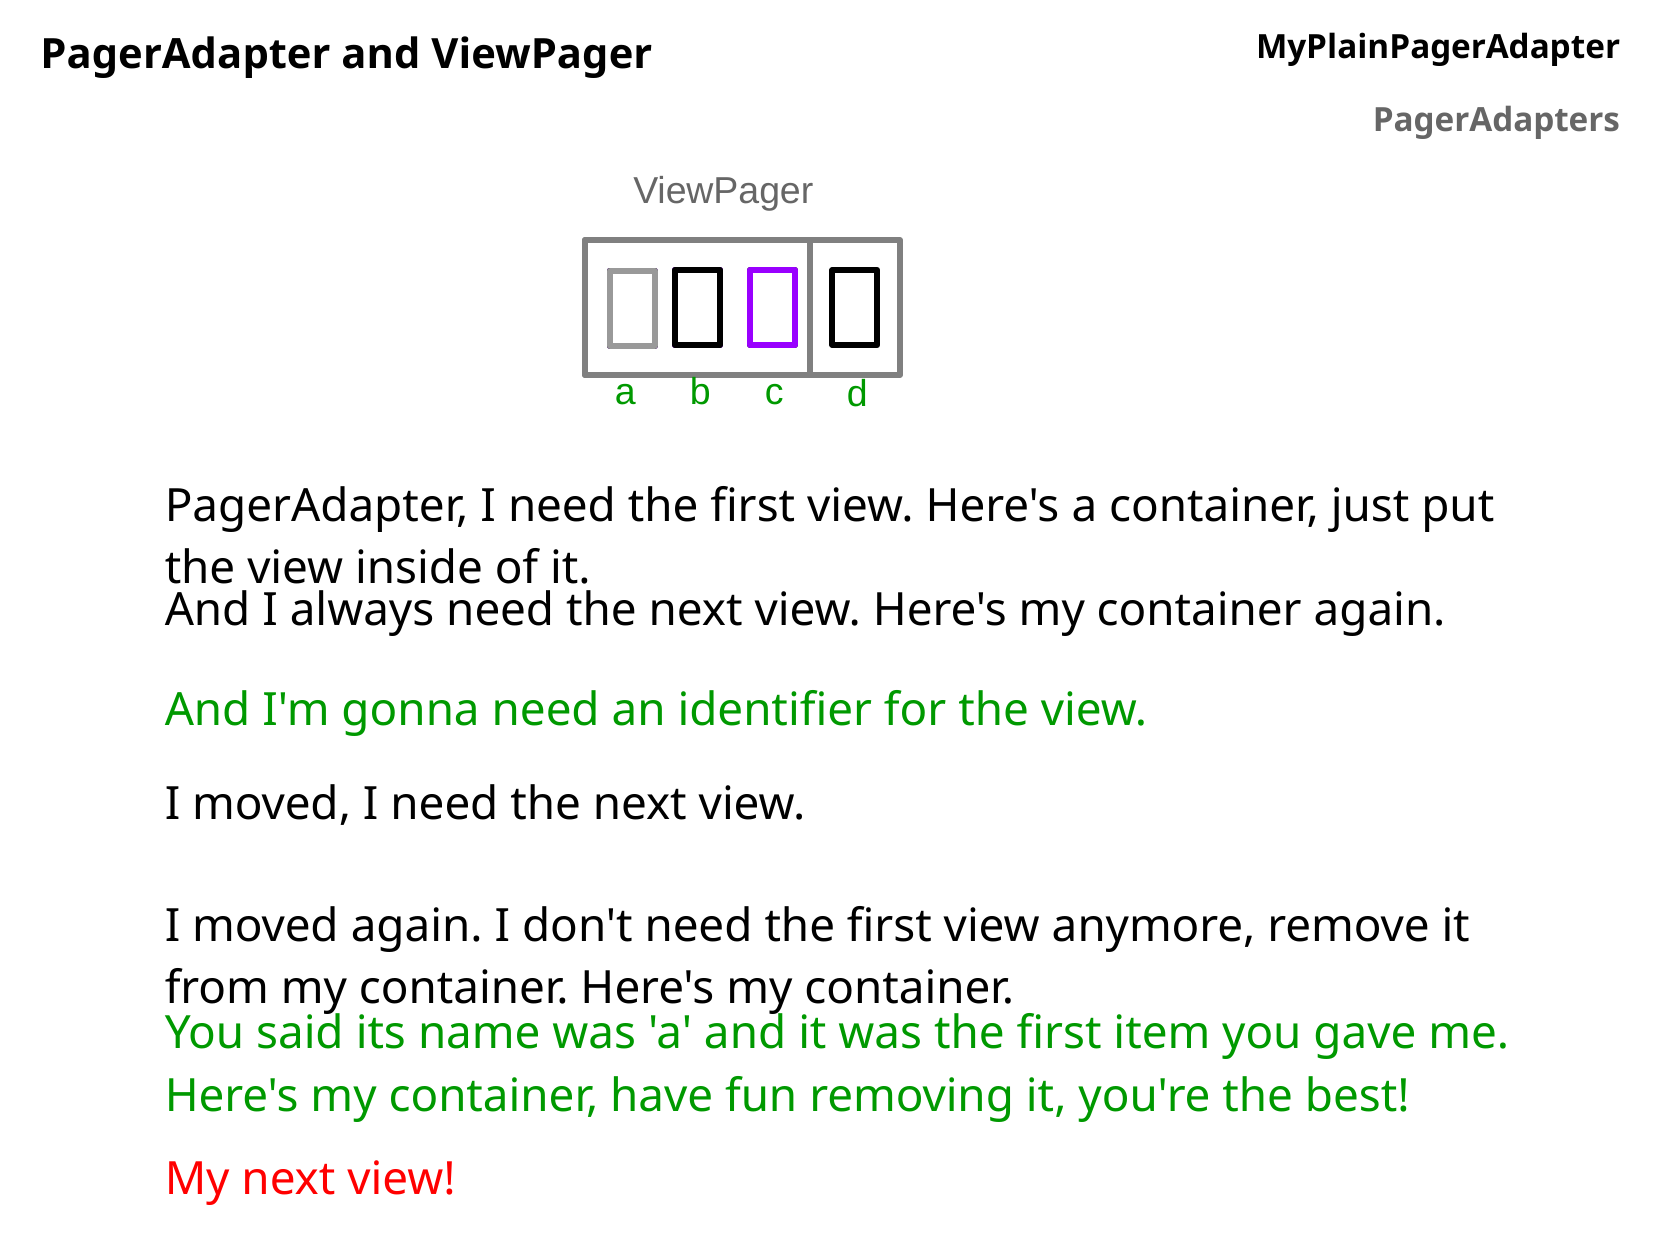

| PagerAdapter and ViewPager | MyPlainPagerAdapter |
| --- | --- |
| | PagerAdapters |
MyPlainPagerAdapter - activity_main.xml
ViewPager
a
b
c
d
PagerAdapter, I need the first view. Here's a container, just put the view inside of it.
And I always need the next view. Here's my container again.
And I'm gonna need an identifier for the view.
I moved, I need the next view.
I moved again. I don't need the first view anymore, remove it from my container. Here's my container.
You said its name was 'a' and it was the first item you gave me. Here's my container, have fun removing it, you're the best!
My next view!